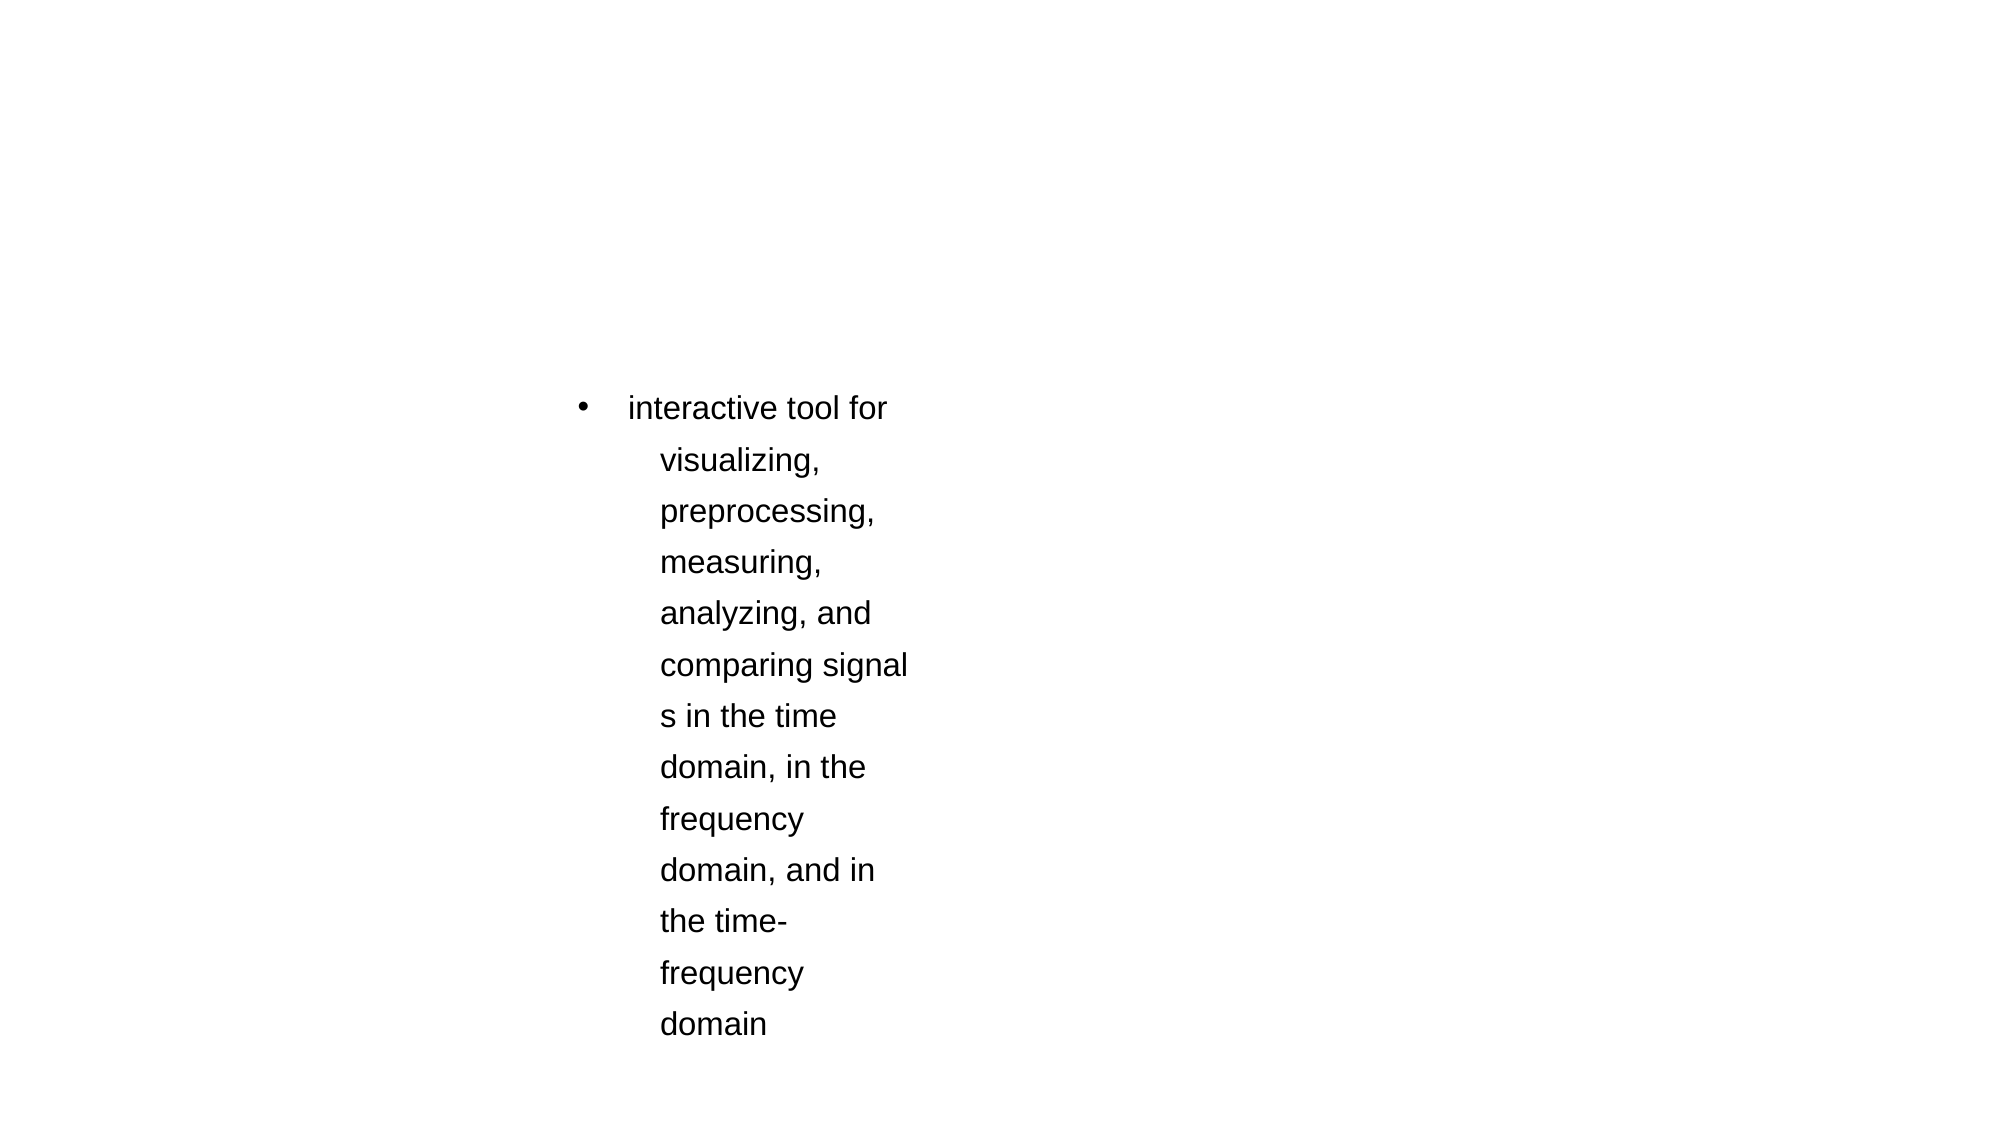

# Signal Analyzer
 interactive tool for visualizing, preprocessing, measuring, analyzing, and comparing signals in the time domain, in the frequency domain, and in the time-frequency domain